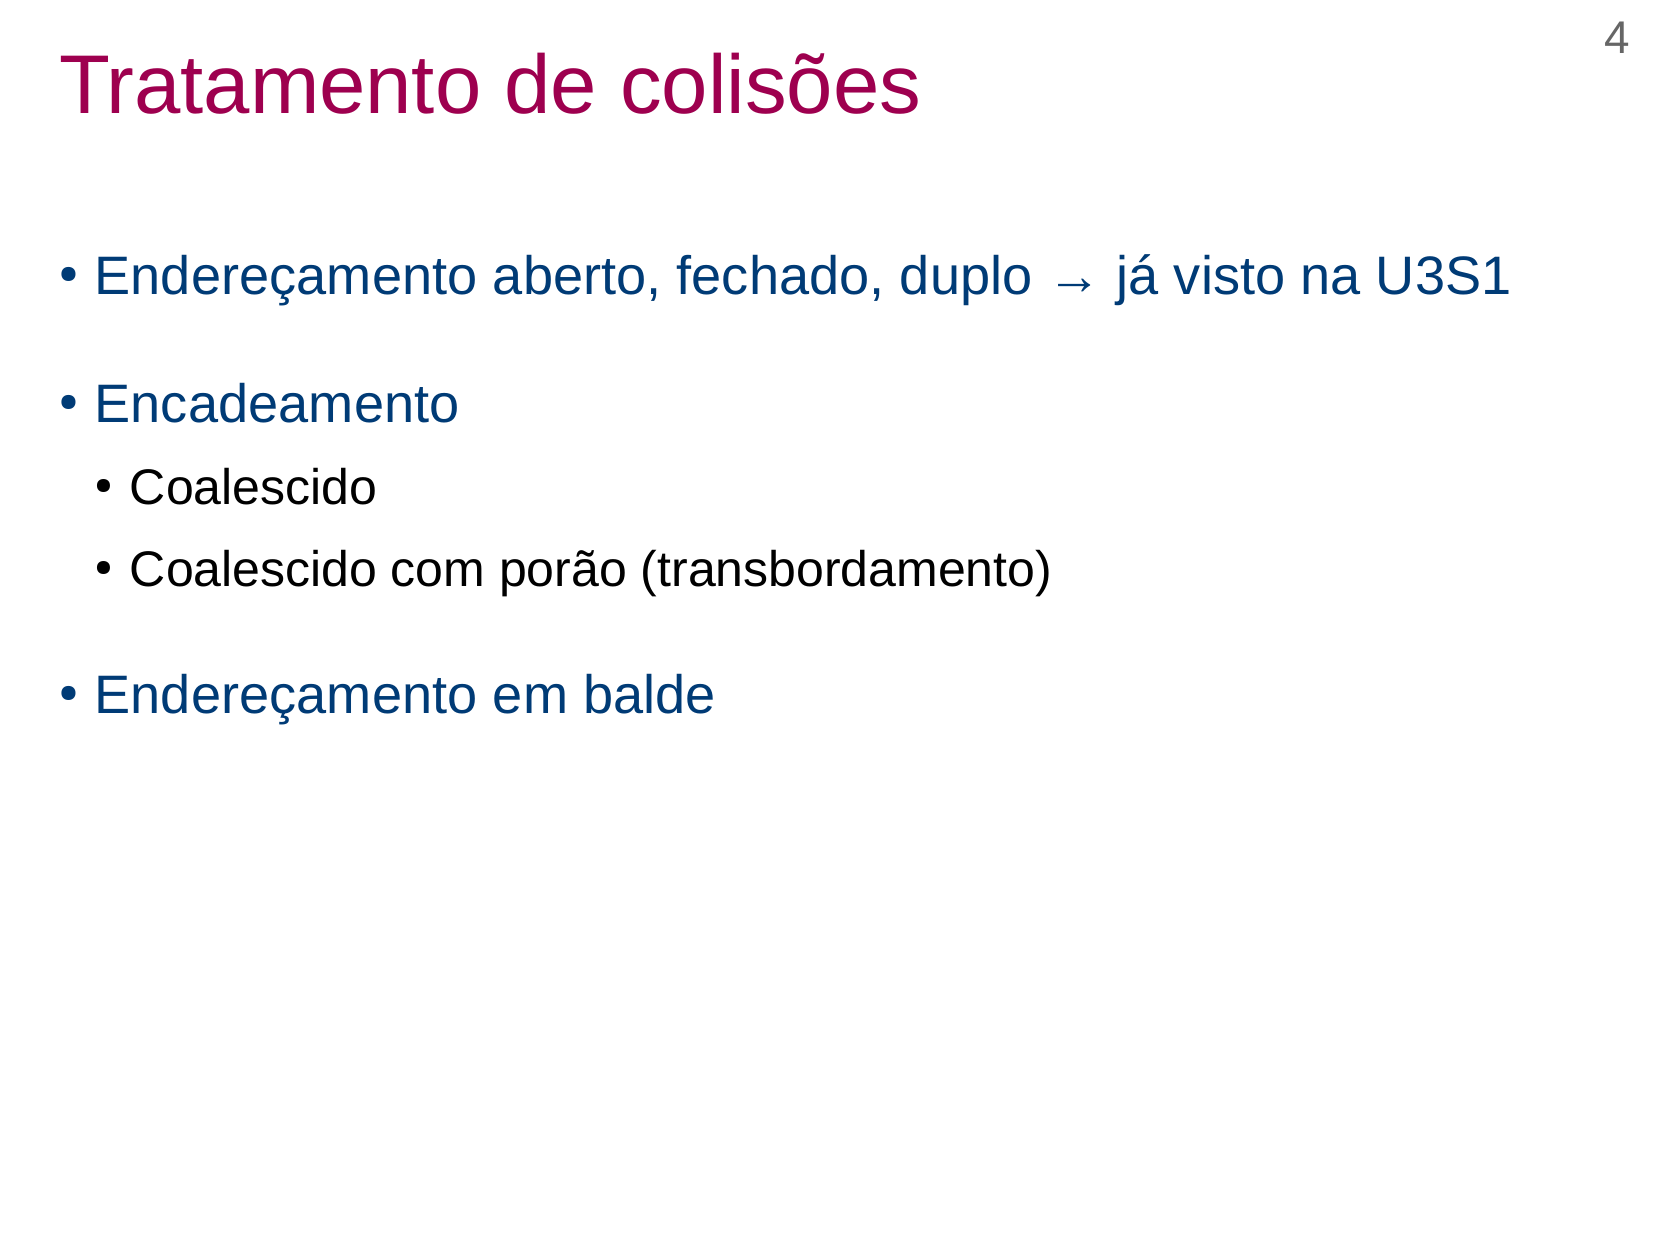

4
# Tratamento de colisões
Endereçamento aberto, fechado, duplo → já visto na U3S1
Encadeamento
Coalescido
Coalescido com porão (transbordamento)
Endereçamento em balde